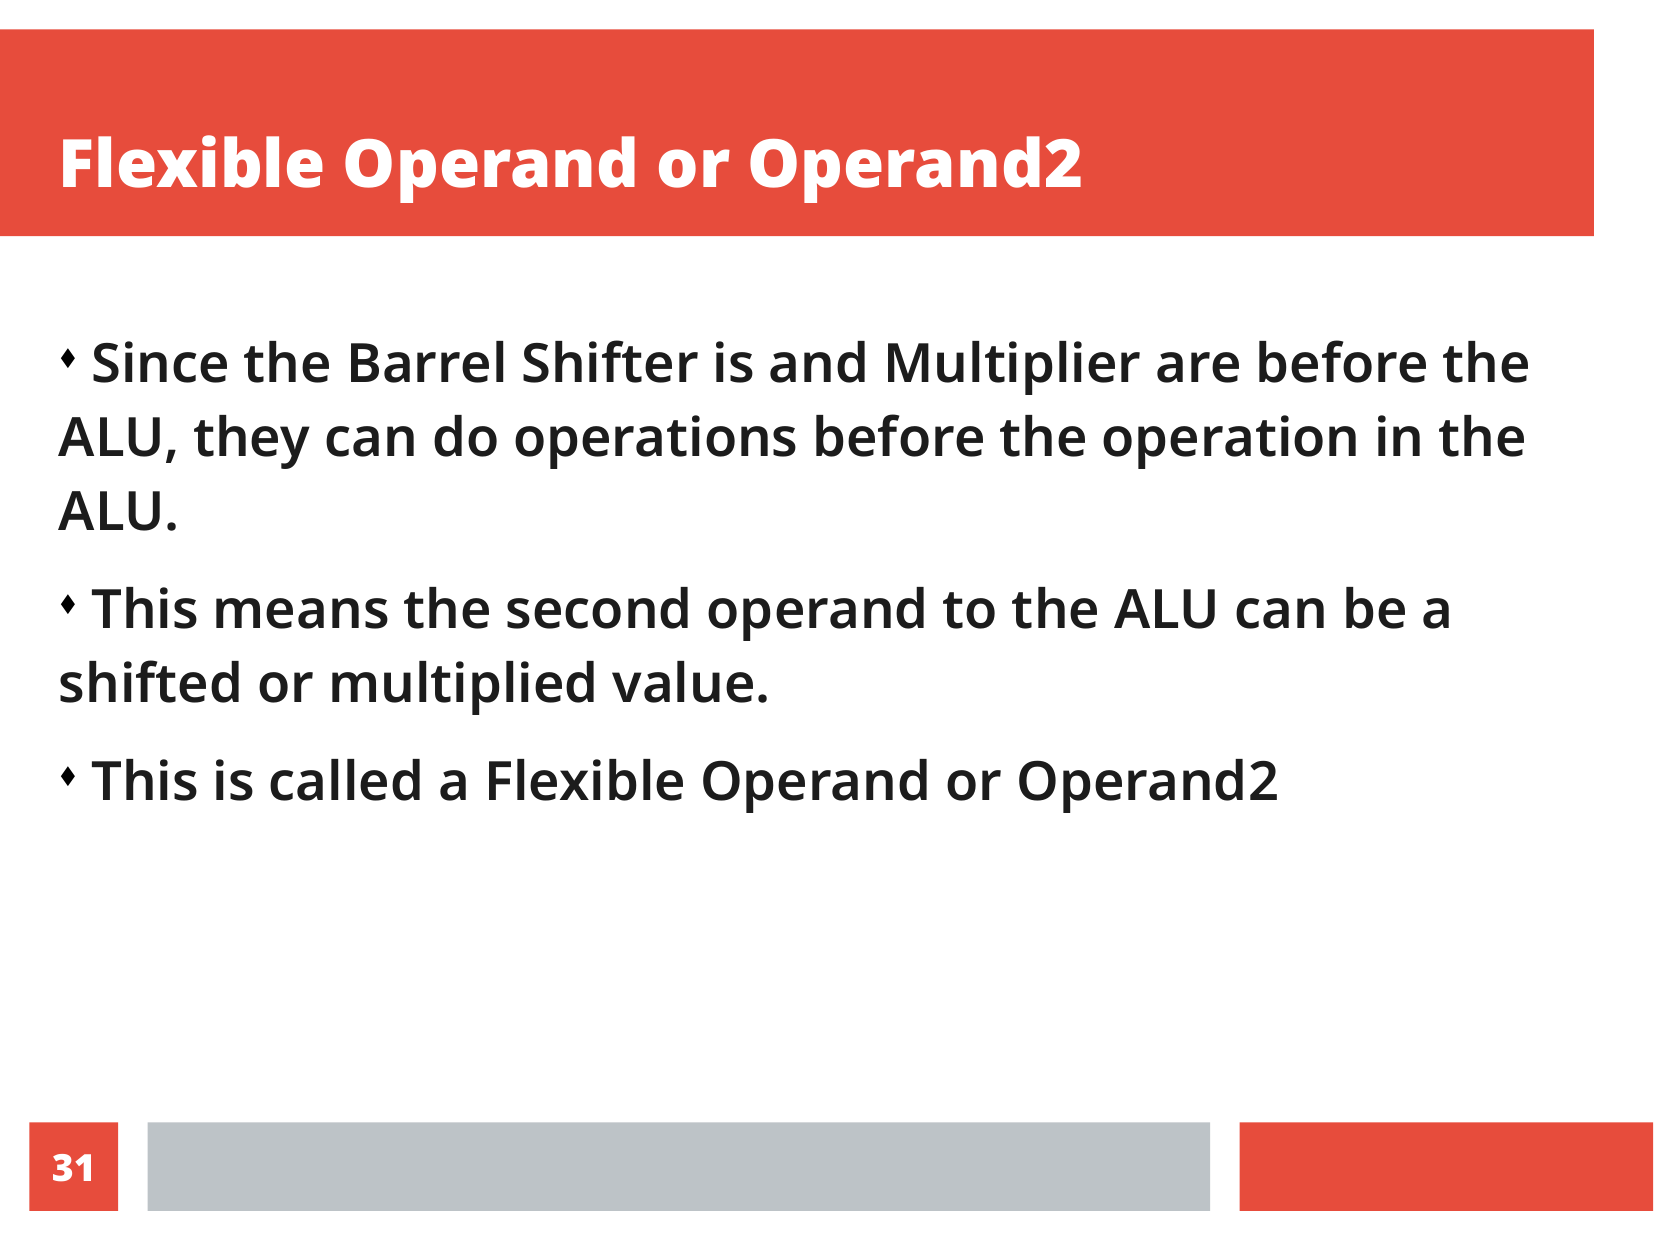

# Flexible Operand or Operand2
 Since the Barrel Shifter is and Multiplier are before the ALU, they can do operations before the operation in the ALU.
 This means the second operand to the ALU can be a shifted or multiplied value.
 This is called a Flexible Operand or Operand2
31